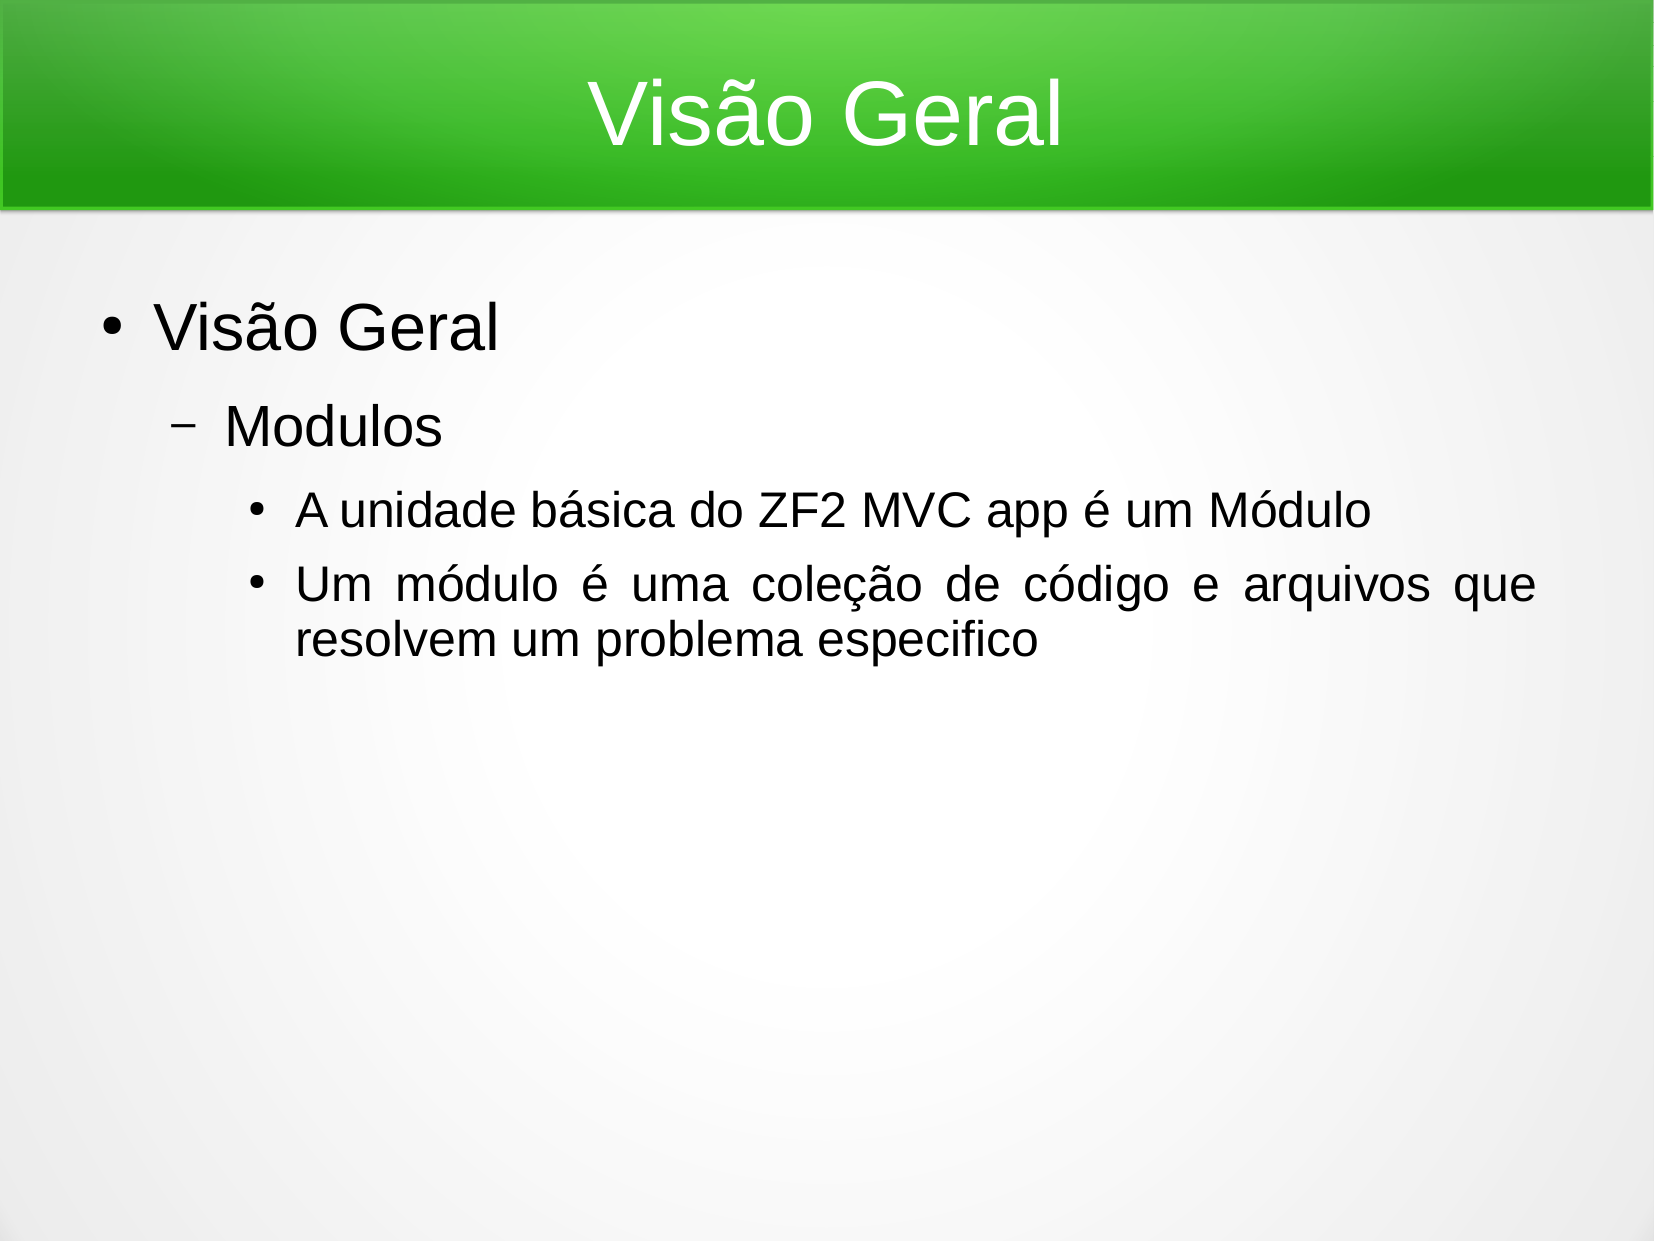

# Visão Geral
Visão Geral
Modulos
A unidade básica do ZF2 MVC app é um Módulo
Um módulo é uma coleção de código e arquivos que resolvem um problema especifico